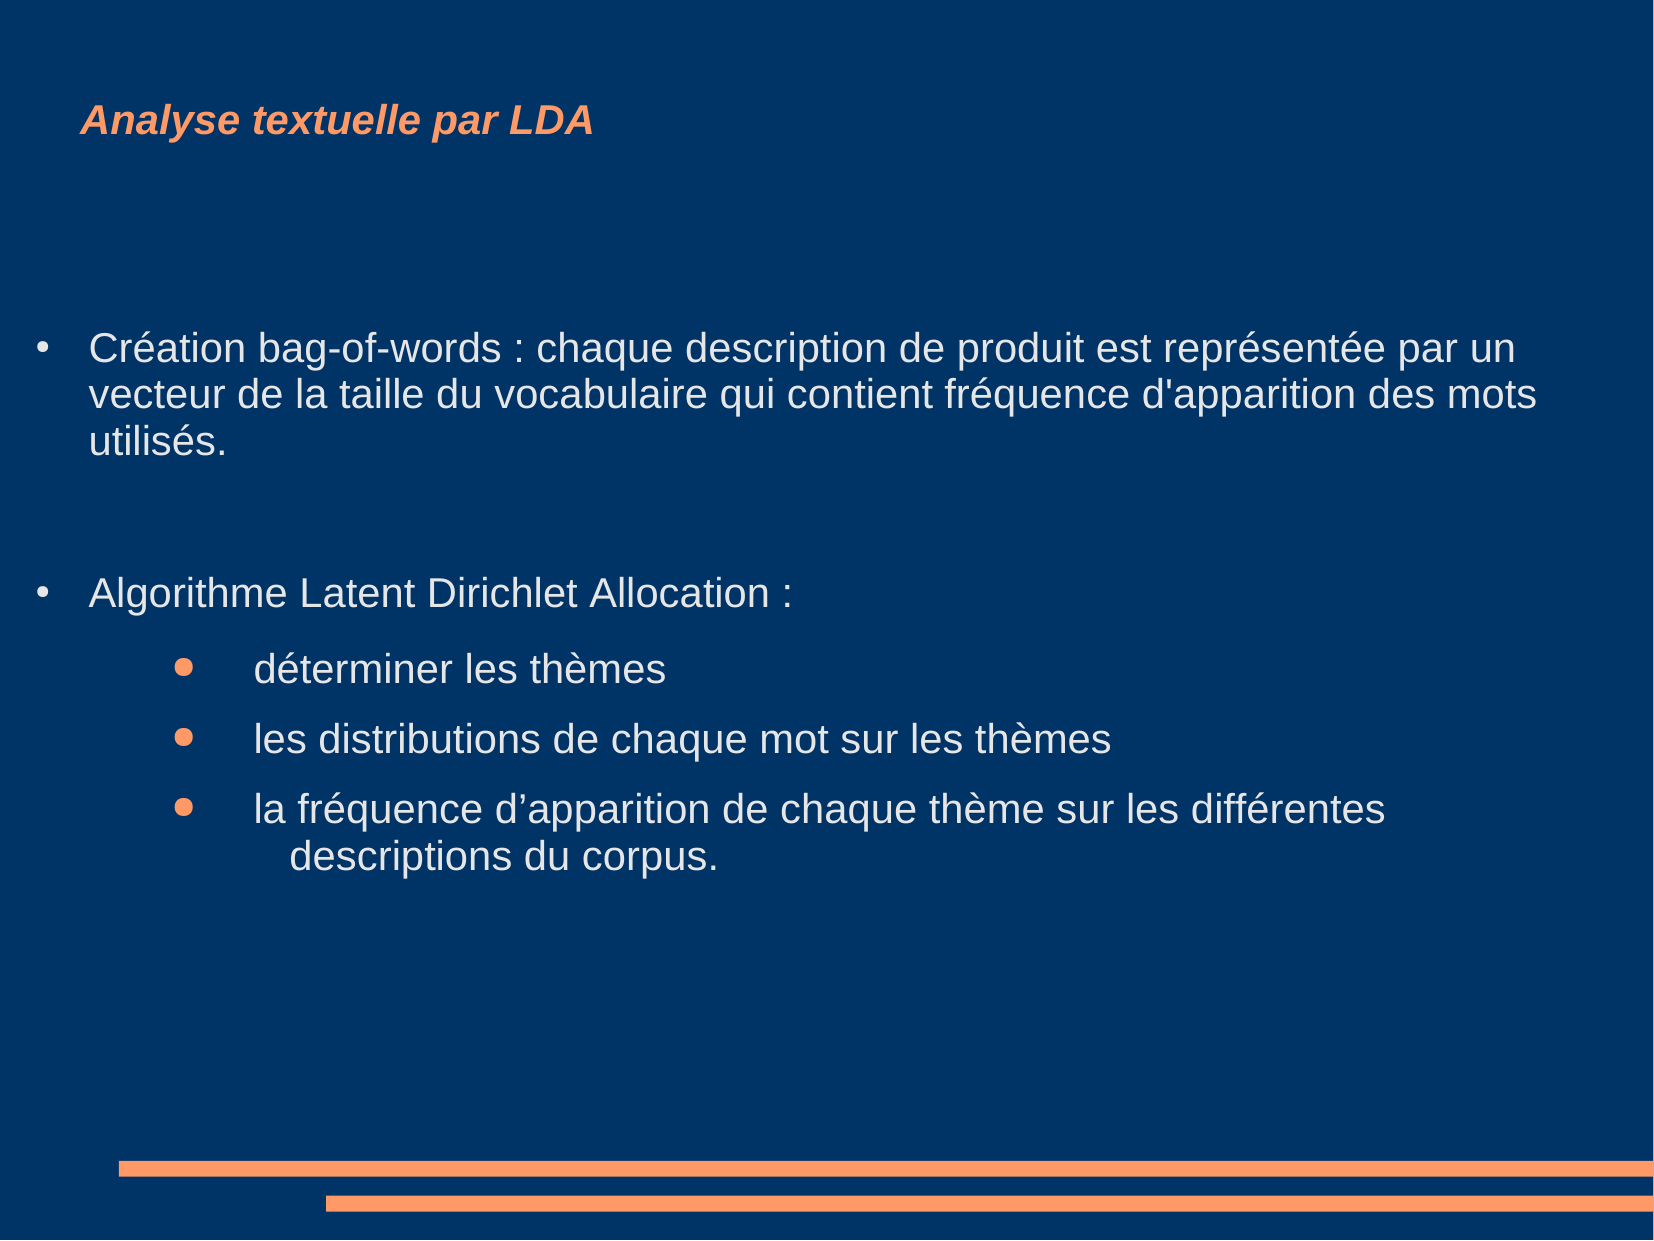

# Analyse textuelle par LDA
Création bag-of-words : chaque description de produit est représentée par un vecteur de la taille du vocabulaire qui contient fréquence d'apparition des mots utilisés.
Algorithme Latent Dirichlet Allocation :
 déterminer les thèmes
 les distributions de chaque mot sur les thèmes
 la fréquence d’apparition de chaque thème sur les différentes descriptions du corpus.